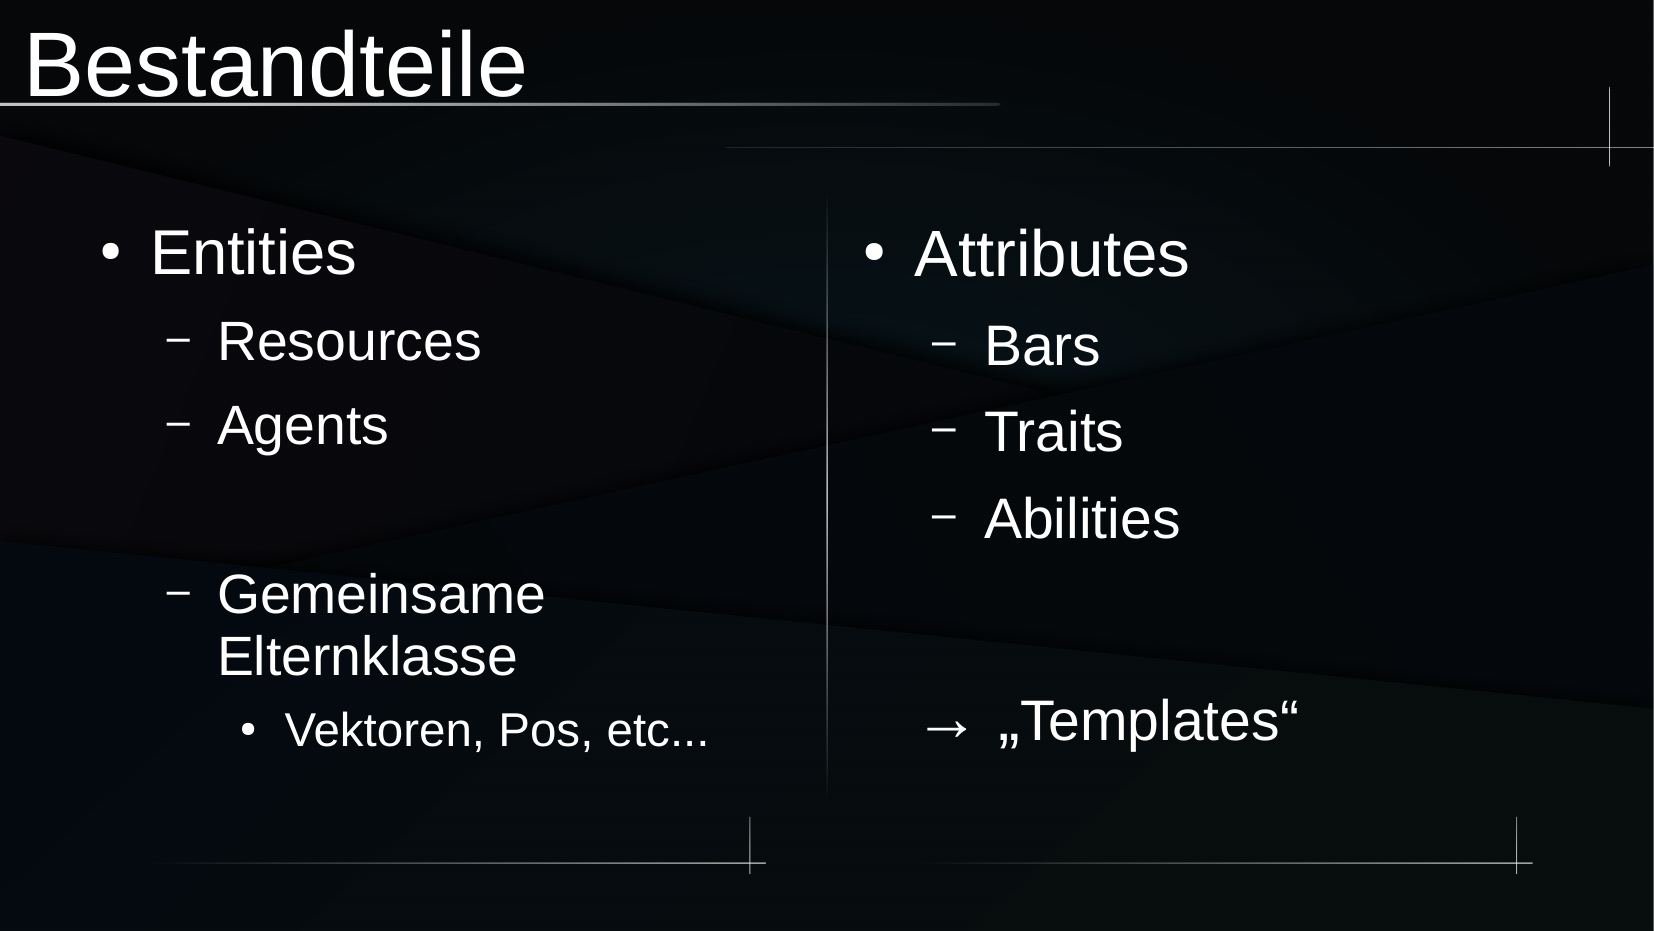

# Bestandteile
Entities
Resources
Agents
Gemeinsame Elternklasse
Vektoren, Pos, etc...
Attributes
Bars
Traits
Abilities
→ „Templates“